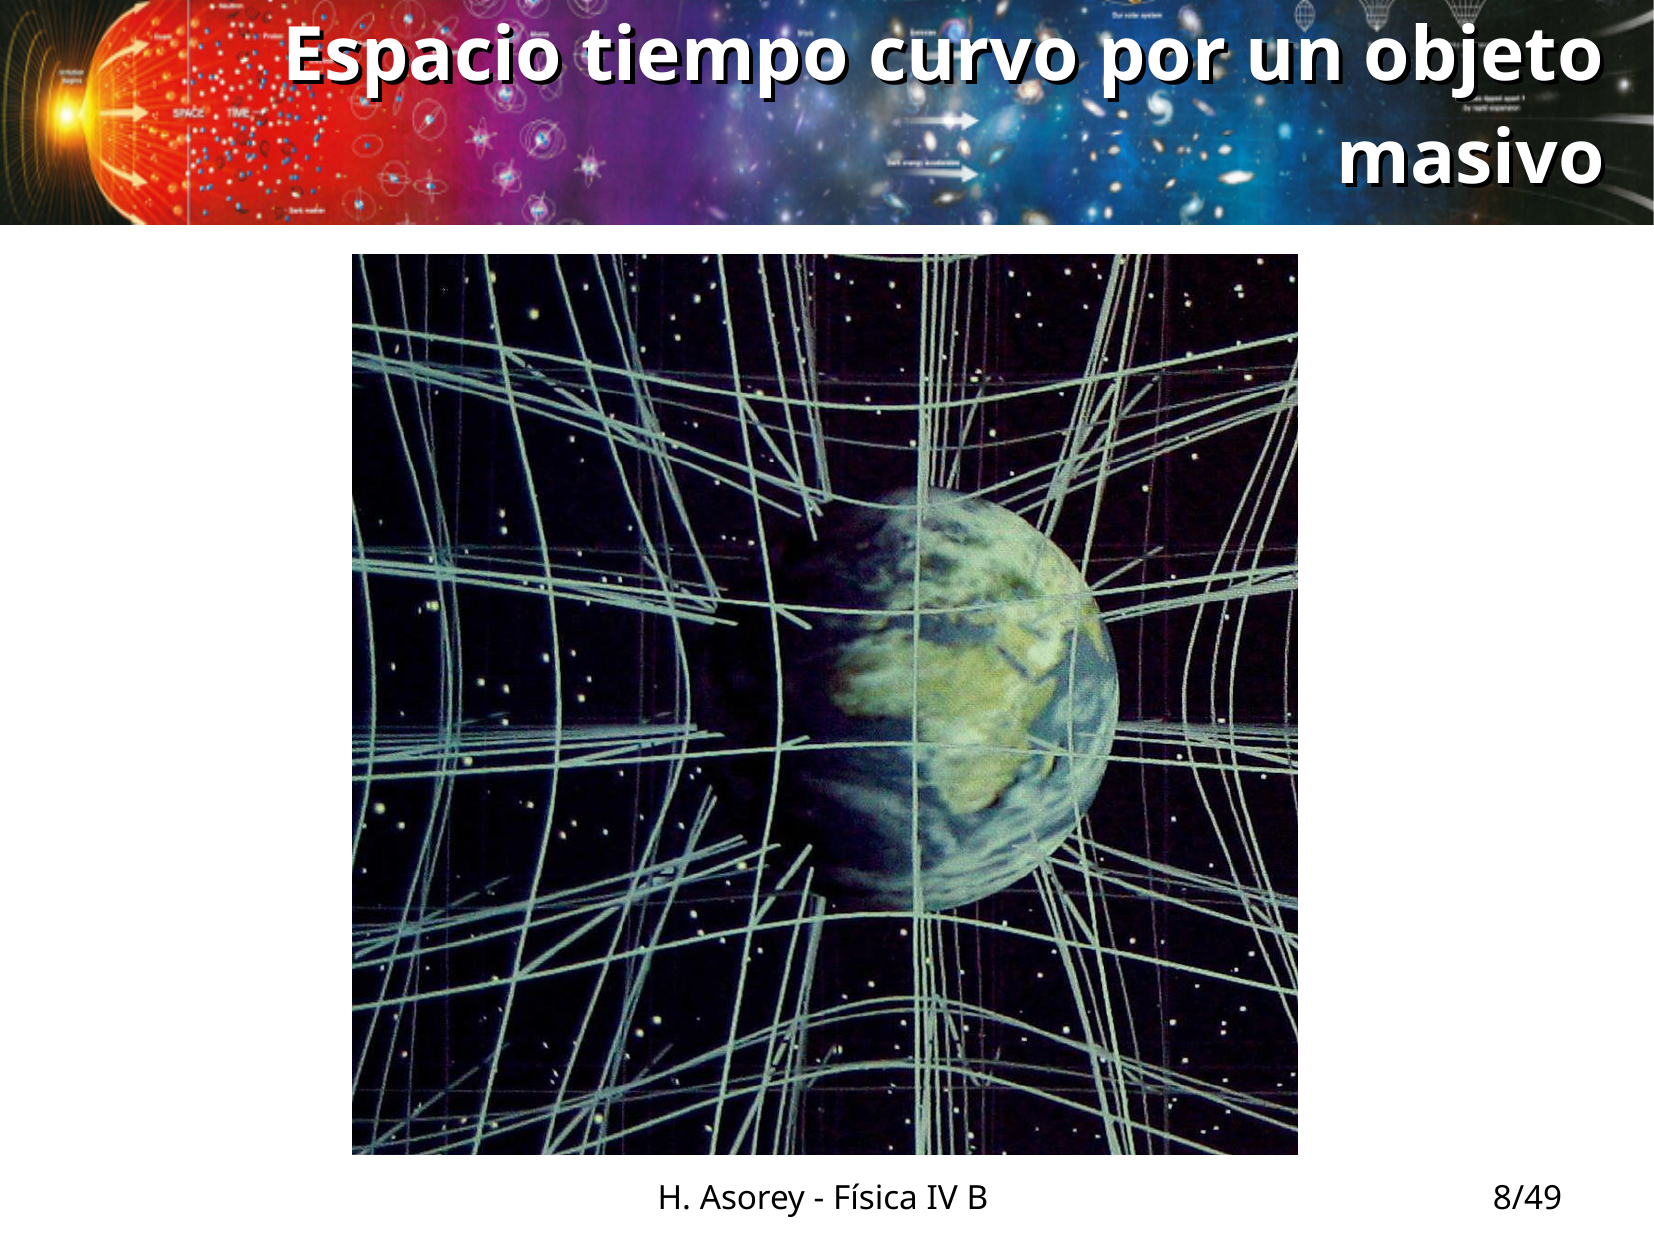

# Espacio tiempo curvo por un objeto masivo
H. Asorey - Física IV B
8